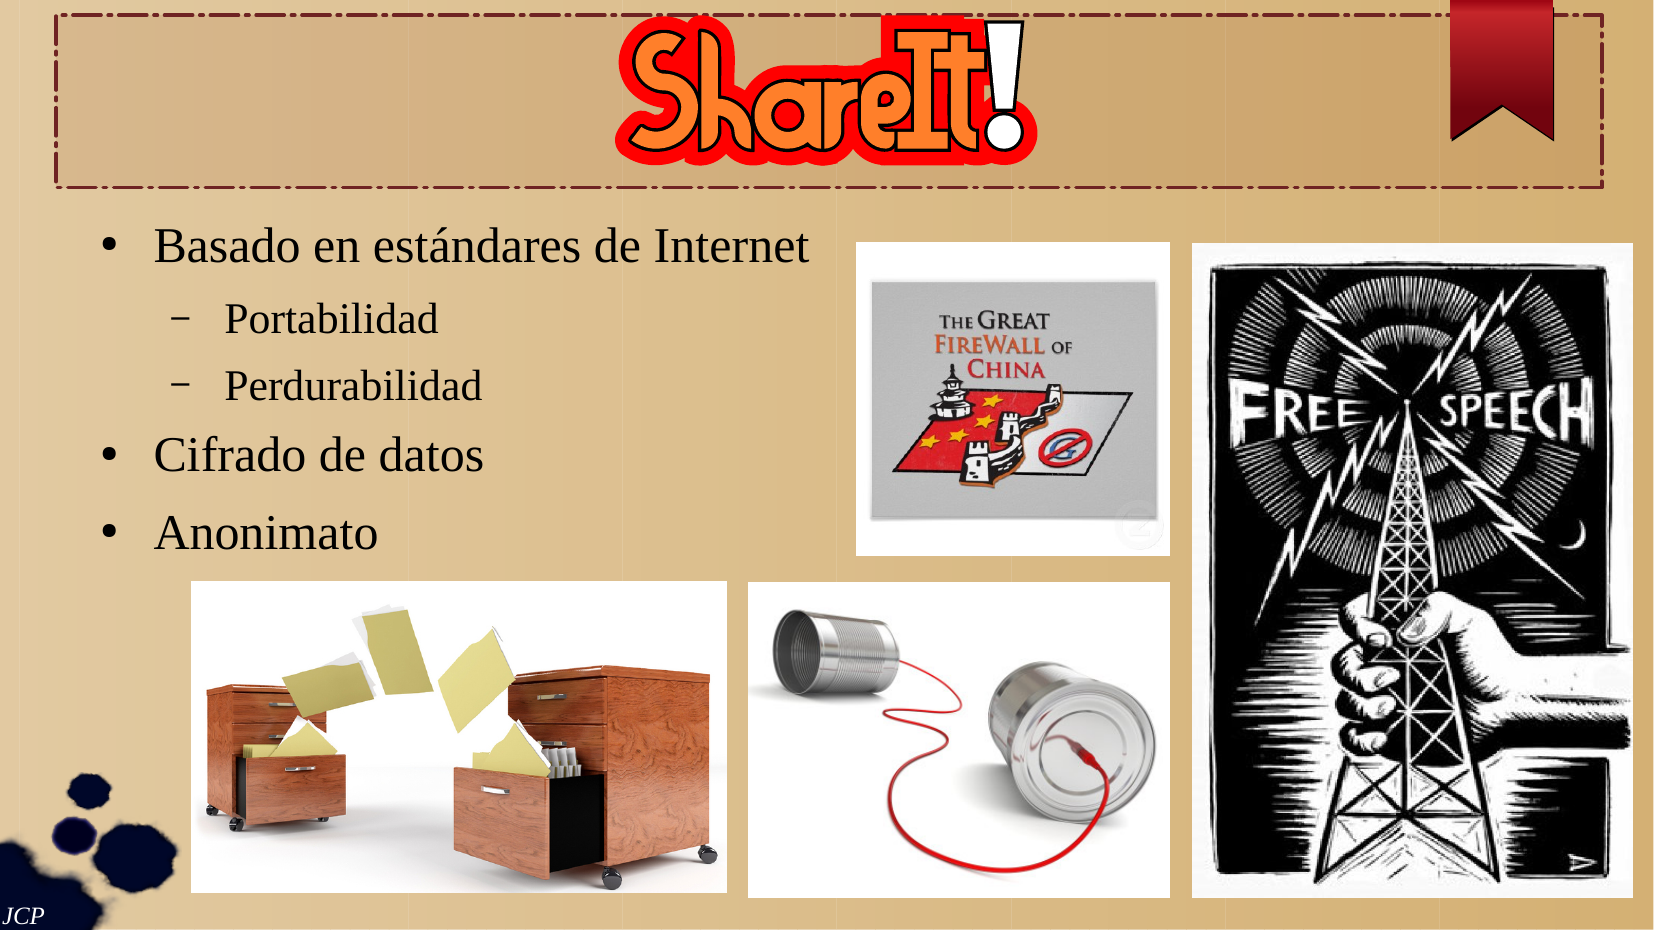

# Basado en estándares de Internet
Portabilidad
Perdurabilidad
Cifrado de datos
Anonimato
JCP